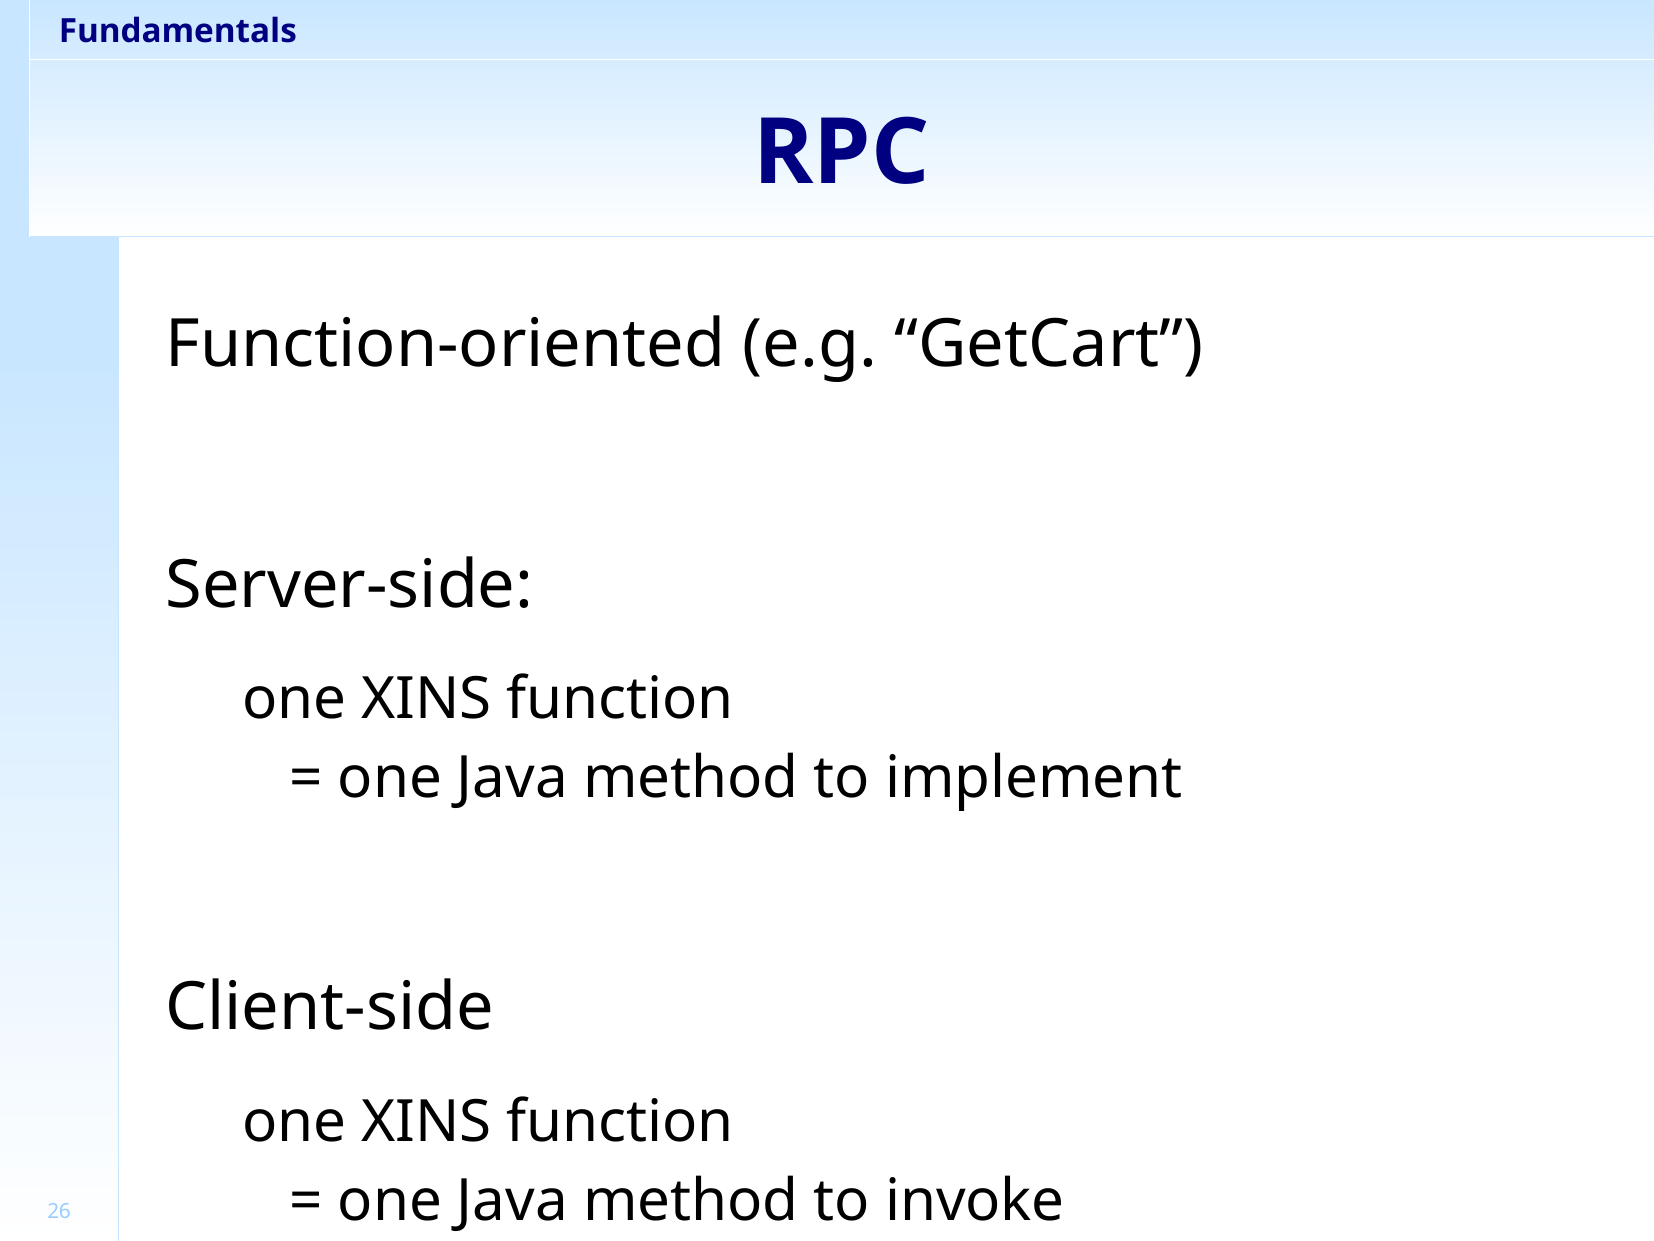

Fundamentals
# RPC
Function-oriented (e.g. “GetCart”)
Server-side:
one XINS function
= one Java method to implement
Client-side
one XINS function
= one Java method to invoke